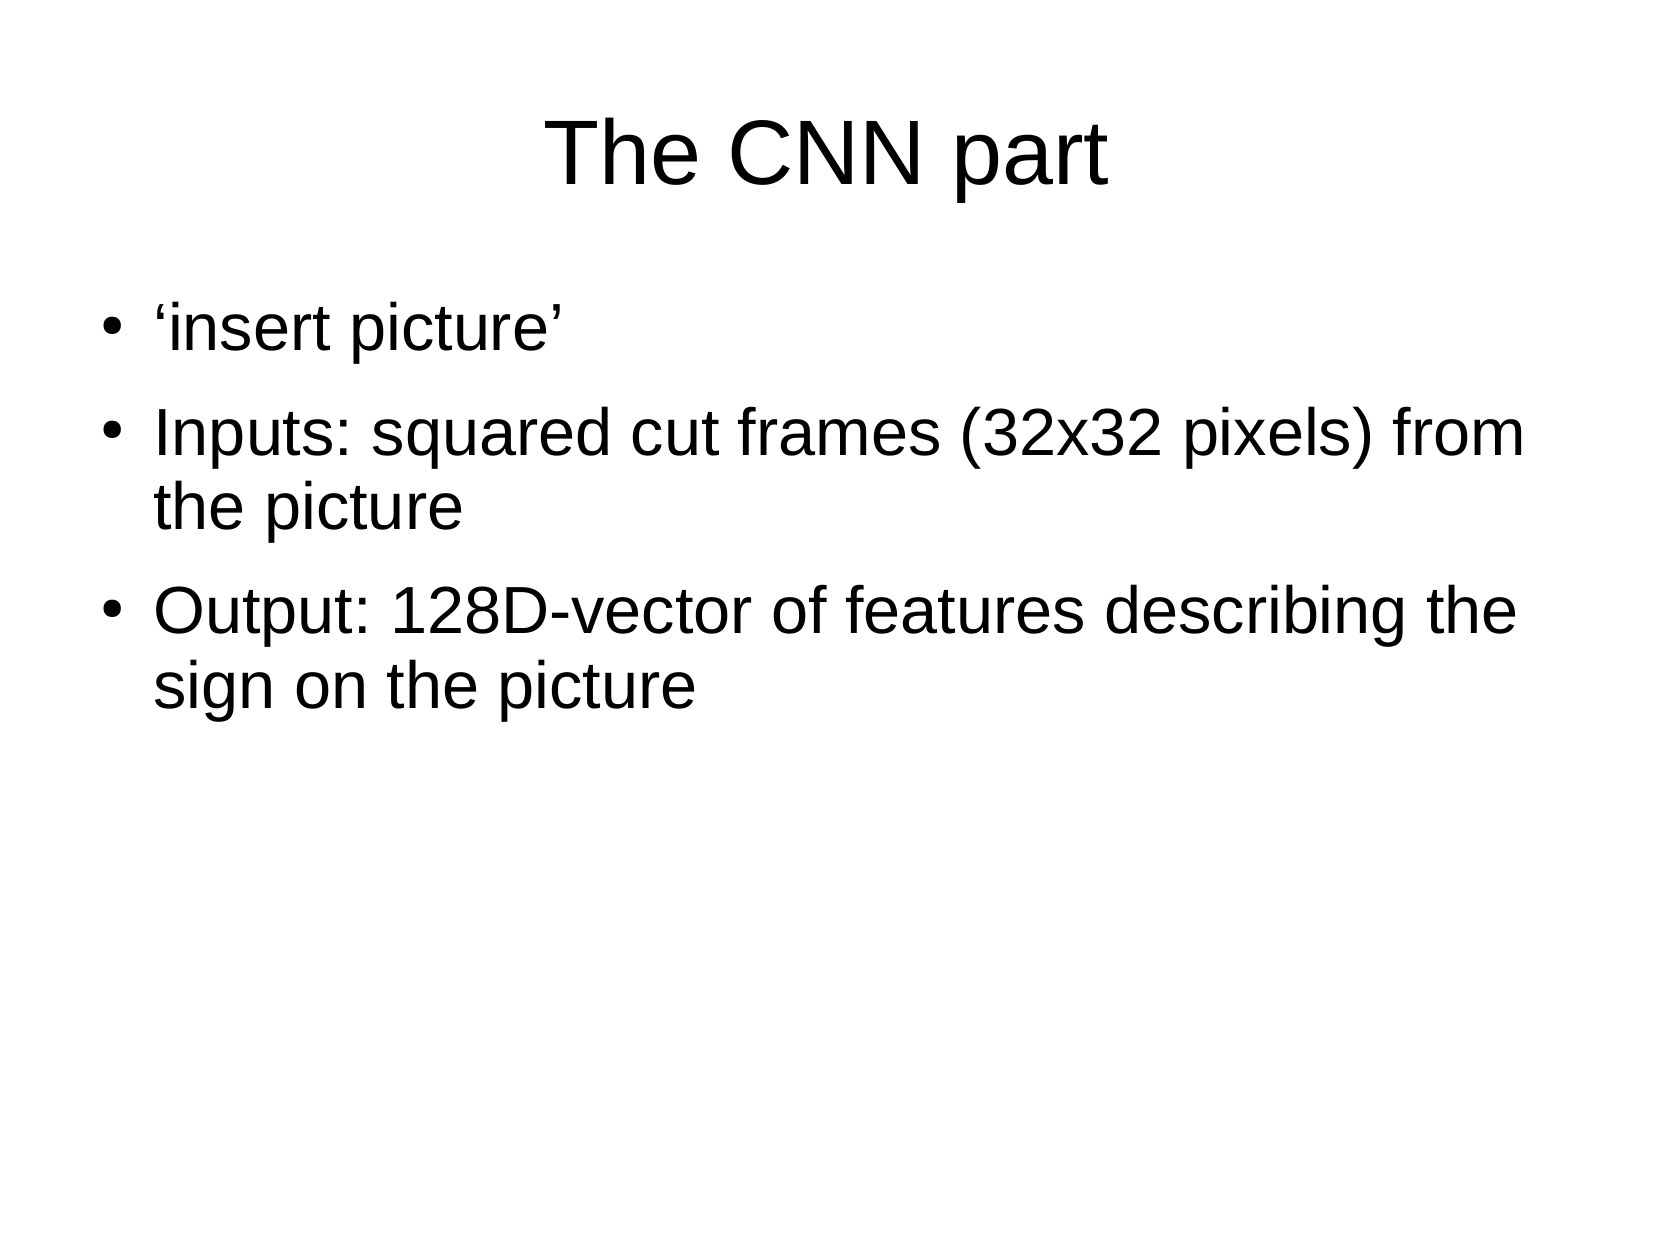

# The CNN part
‘insert picture’
Inputs: squared cut frames (32x32 pixels) from the picture
Output: 128D-vector of features describing the sign on the picture